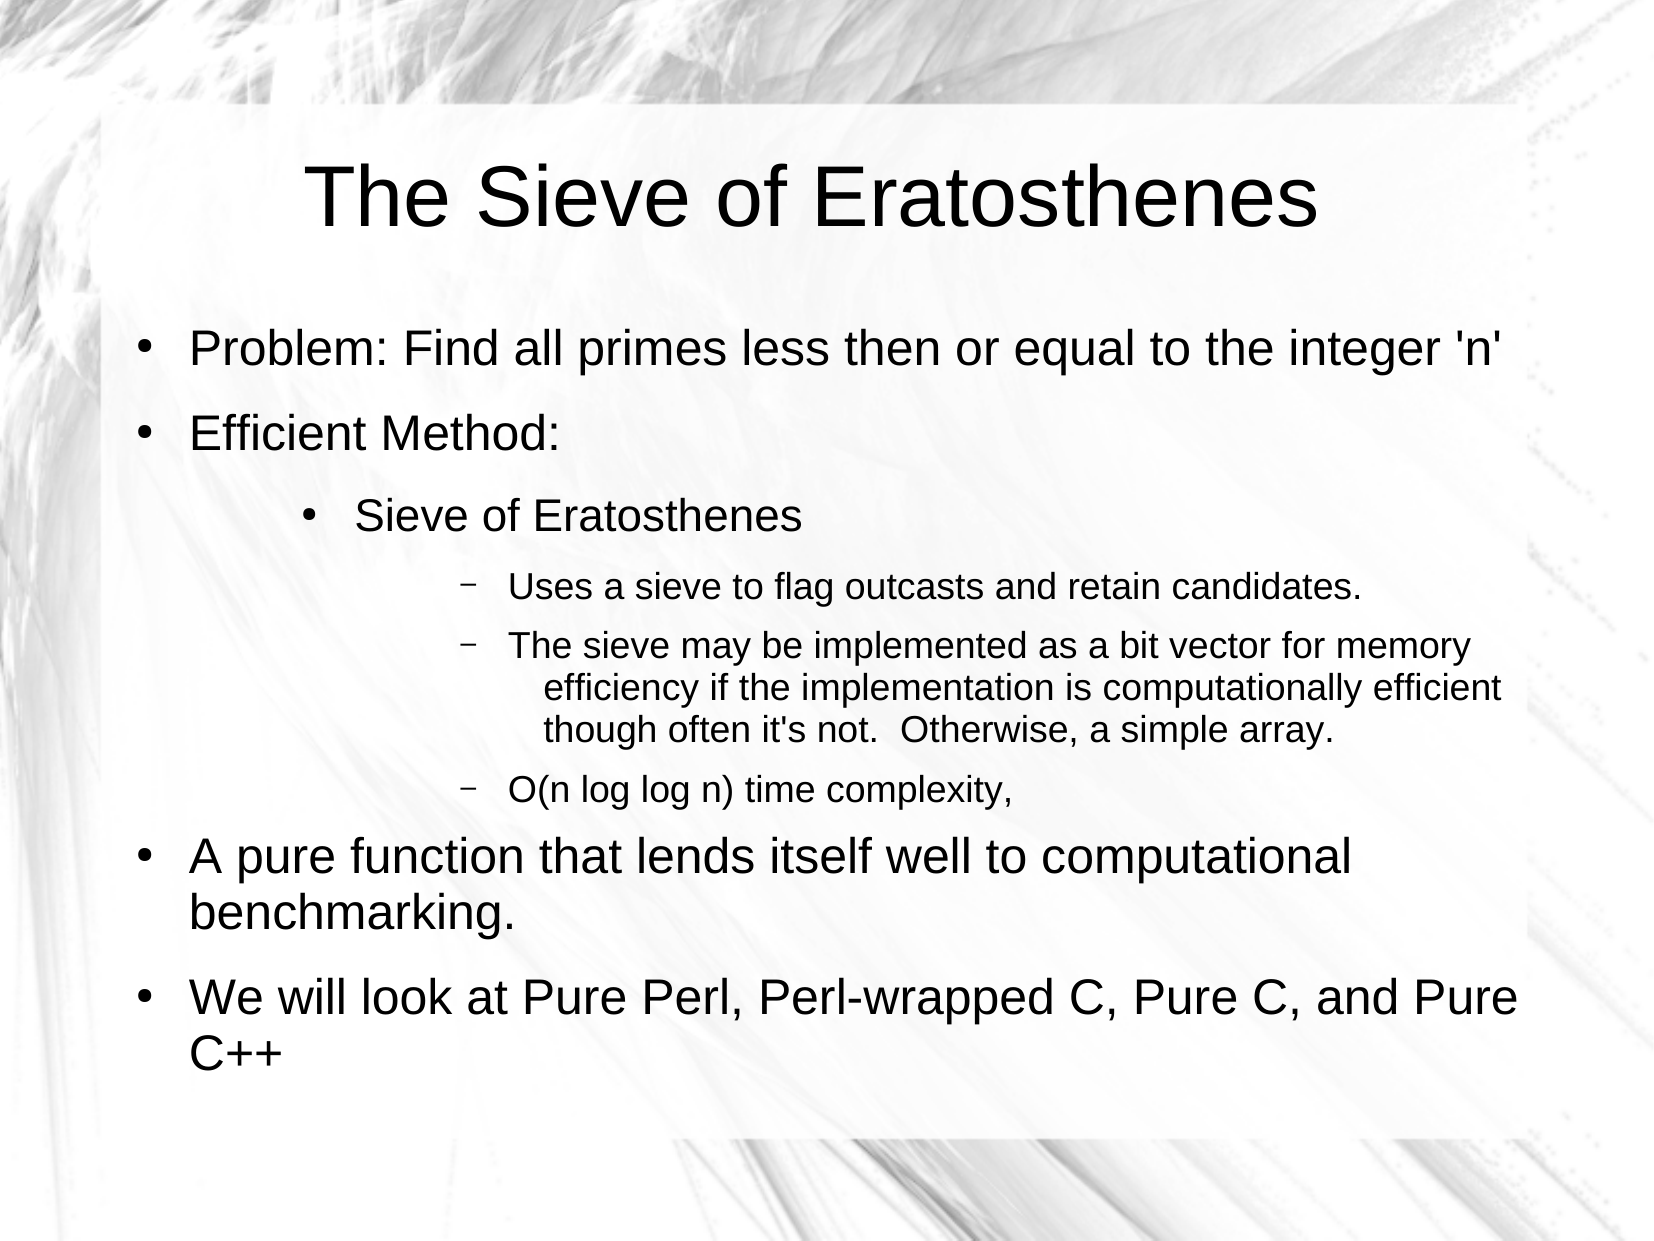

# The Sieve of Eratosthenes
Problem: Find all primes less then or equal to the integer 'n'
Efficient Method:
Sieve of Eratosthenes
Uses a sieve to flag outcasts and retain candidates.
The sieve may be implemented as a bit vector for memory efficiency if the implementation is computationally efficient though often it's not. Otherwise, a simple array.
O(n log log n) time complexity,
A pure function that lends itself well to computational benchmarking.
We will look at Pure Perl, Perl-wrapped C, Pure C, and Pure C++